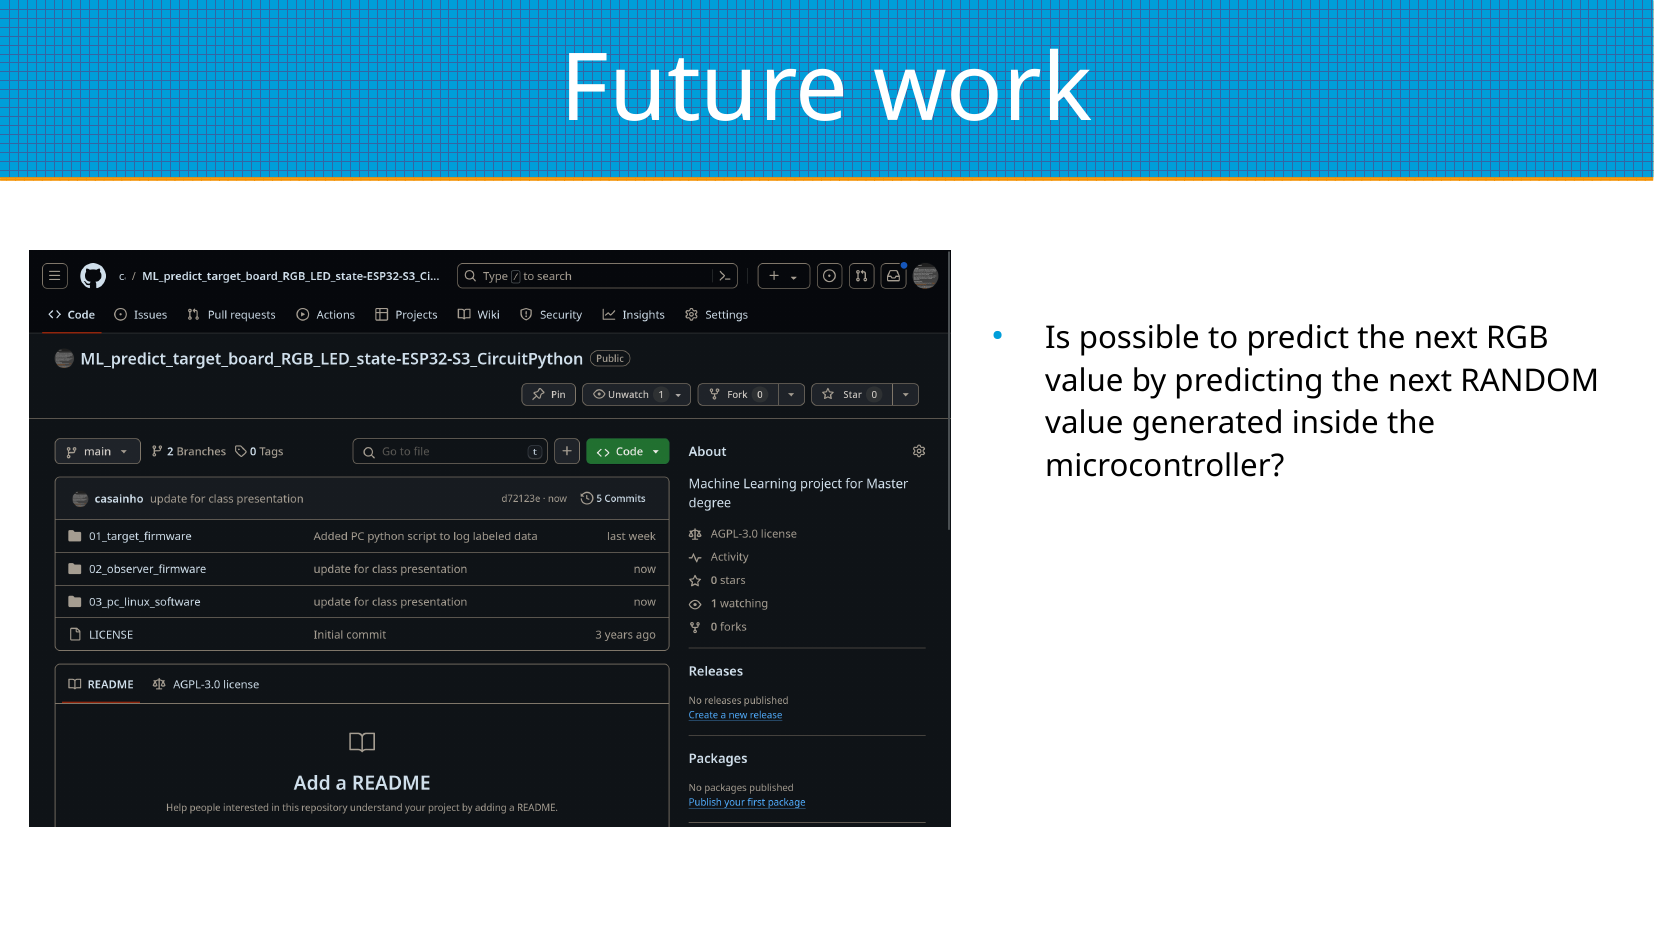

# Future work
Is possible to predict the next RGB value by predicting the next RANDOM value generated inside the microcontroller?